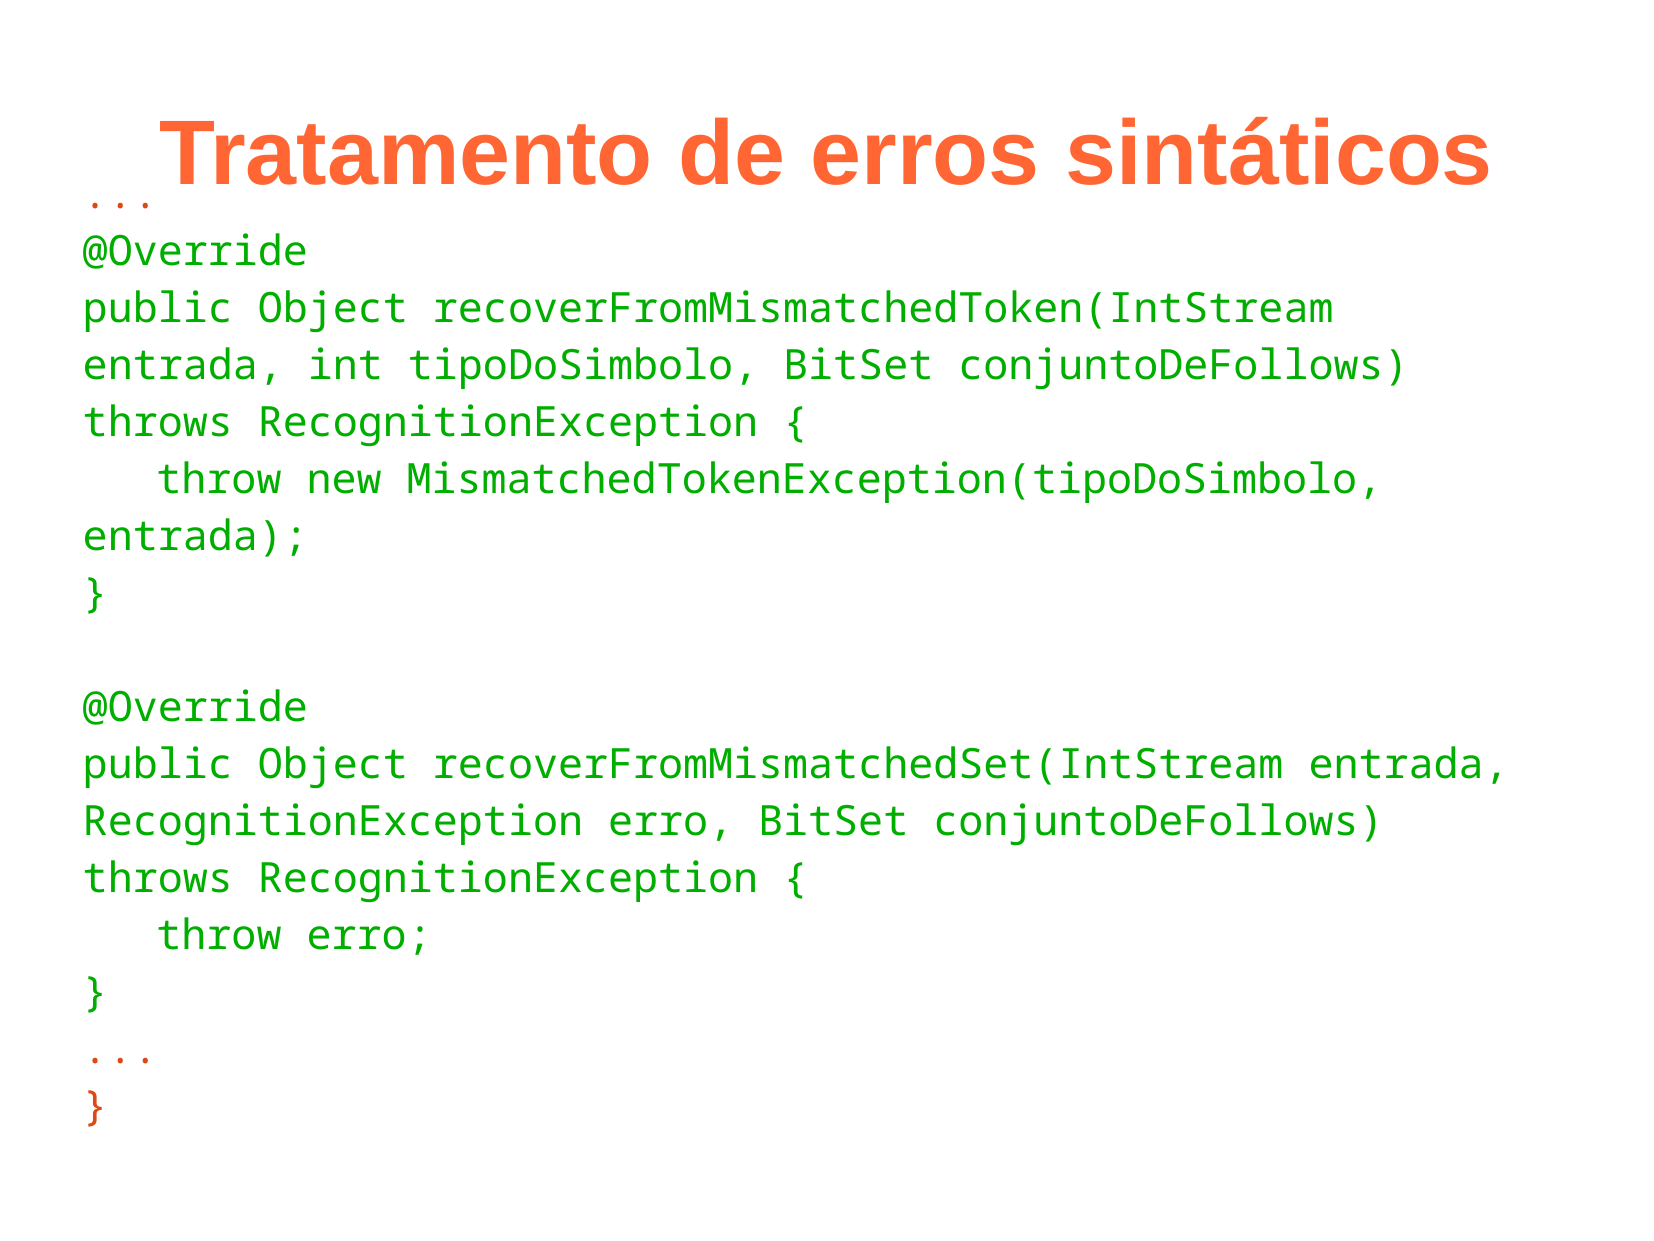

# Tratamento de erros sintáticos
...
@Override
public Object recoverFromMismatchedToken(IntStream entrada, int tipoDoSimbolo, BitSet conjuntoDeFollows) throws RecognitionException {
	throw new MismatchedTokenException(tipoDoSimbolo, entrada);
}
@Override
public Object recoverFromMismatchedSet(IntStream entrada, RecognitionException erro, BitSet conjuntoDeFollows) throws RecognitionException {
	throw erro;
}
...
}